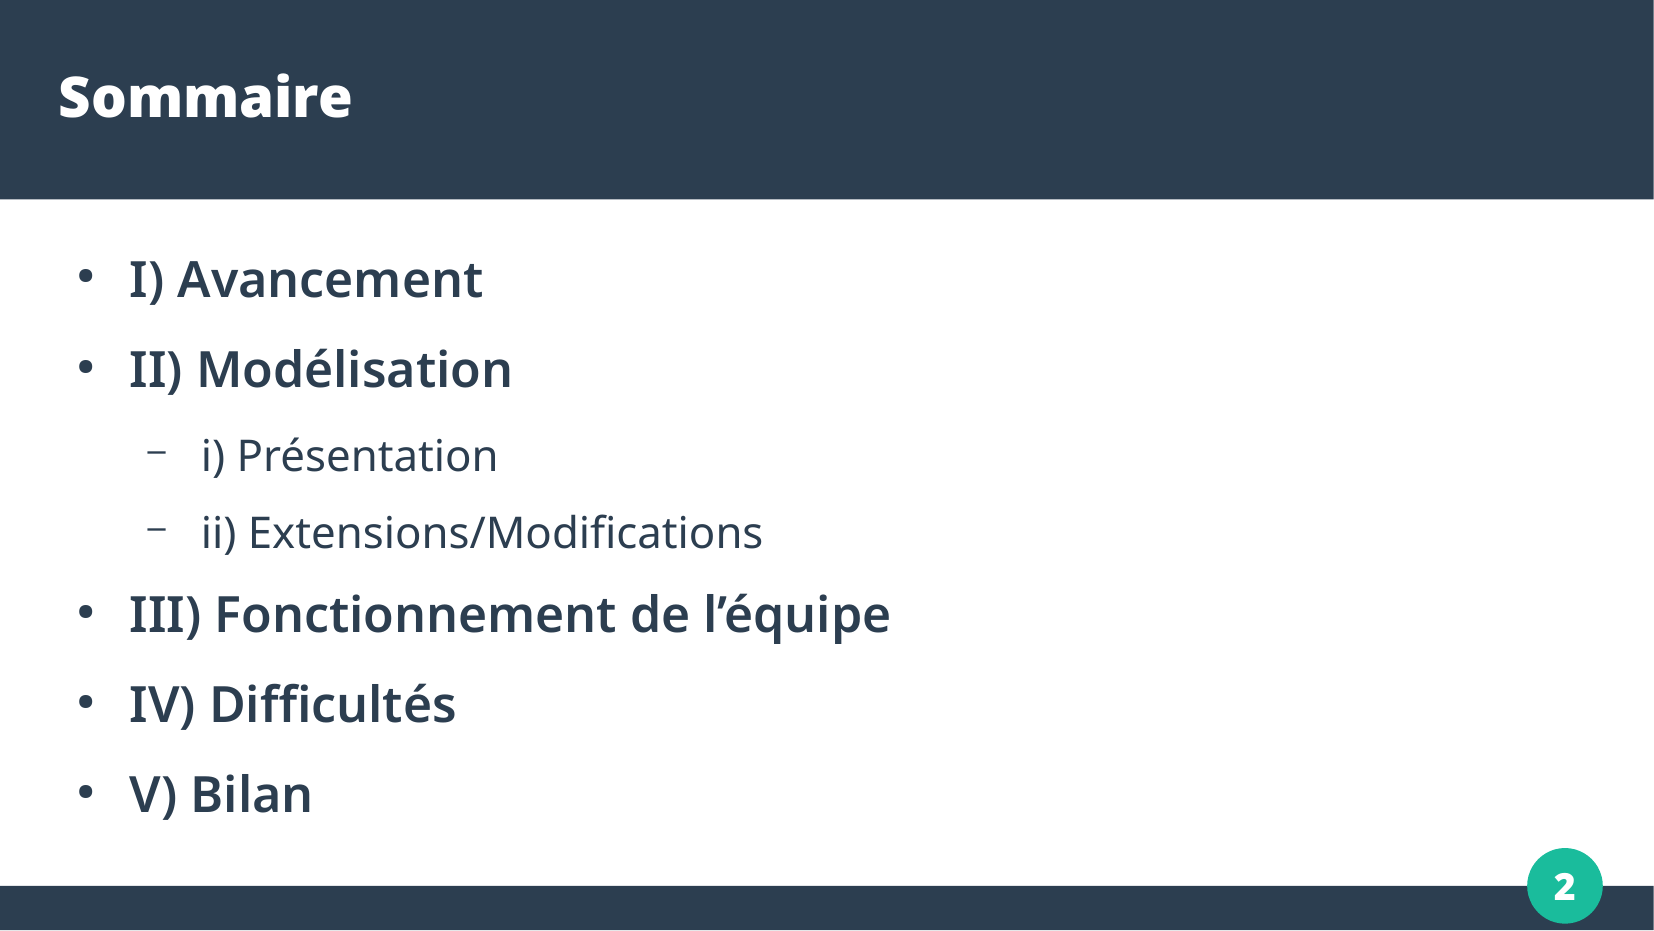

# Sommaire
I) Avancement
II) Modélisation
i) Présentation
ii) Extensions/Modifications
III) Fonctionnement de l’équipe
IV) Difficultés
V) Bilan